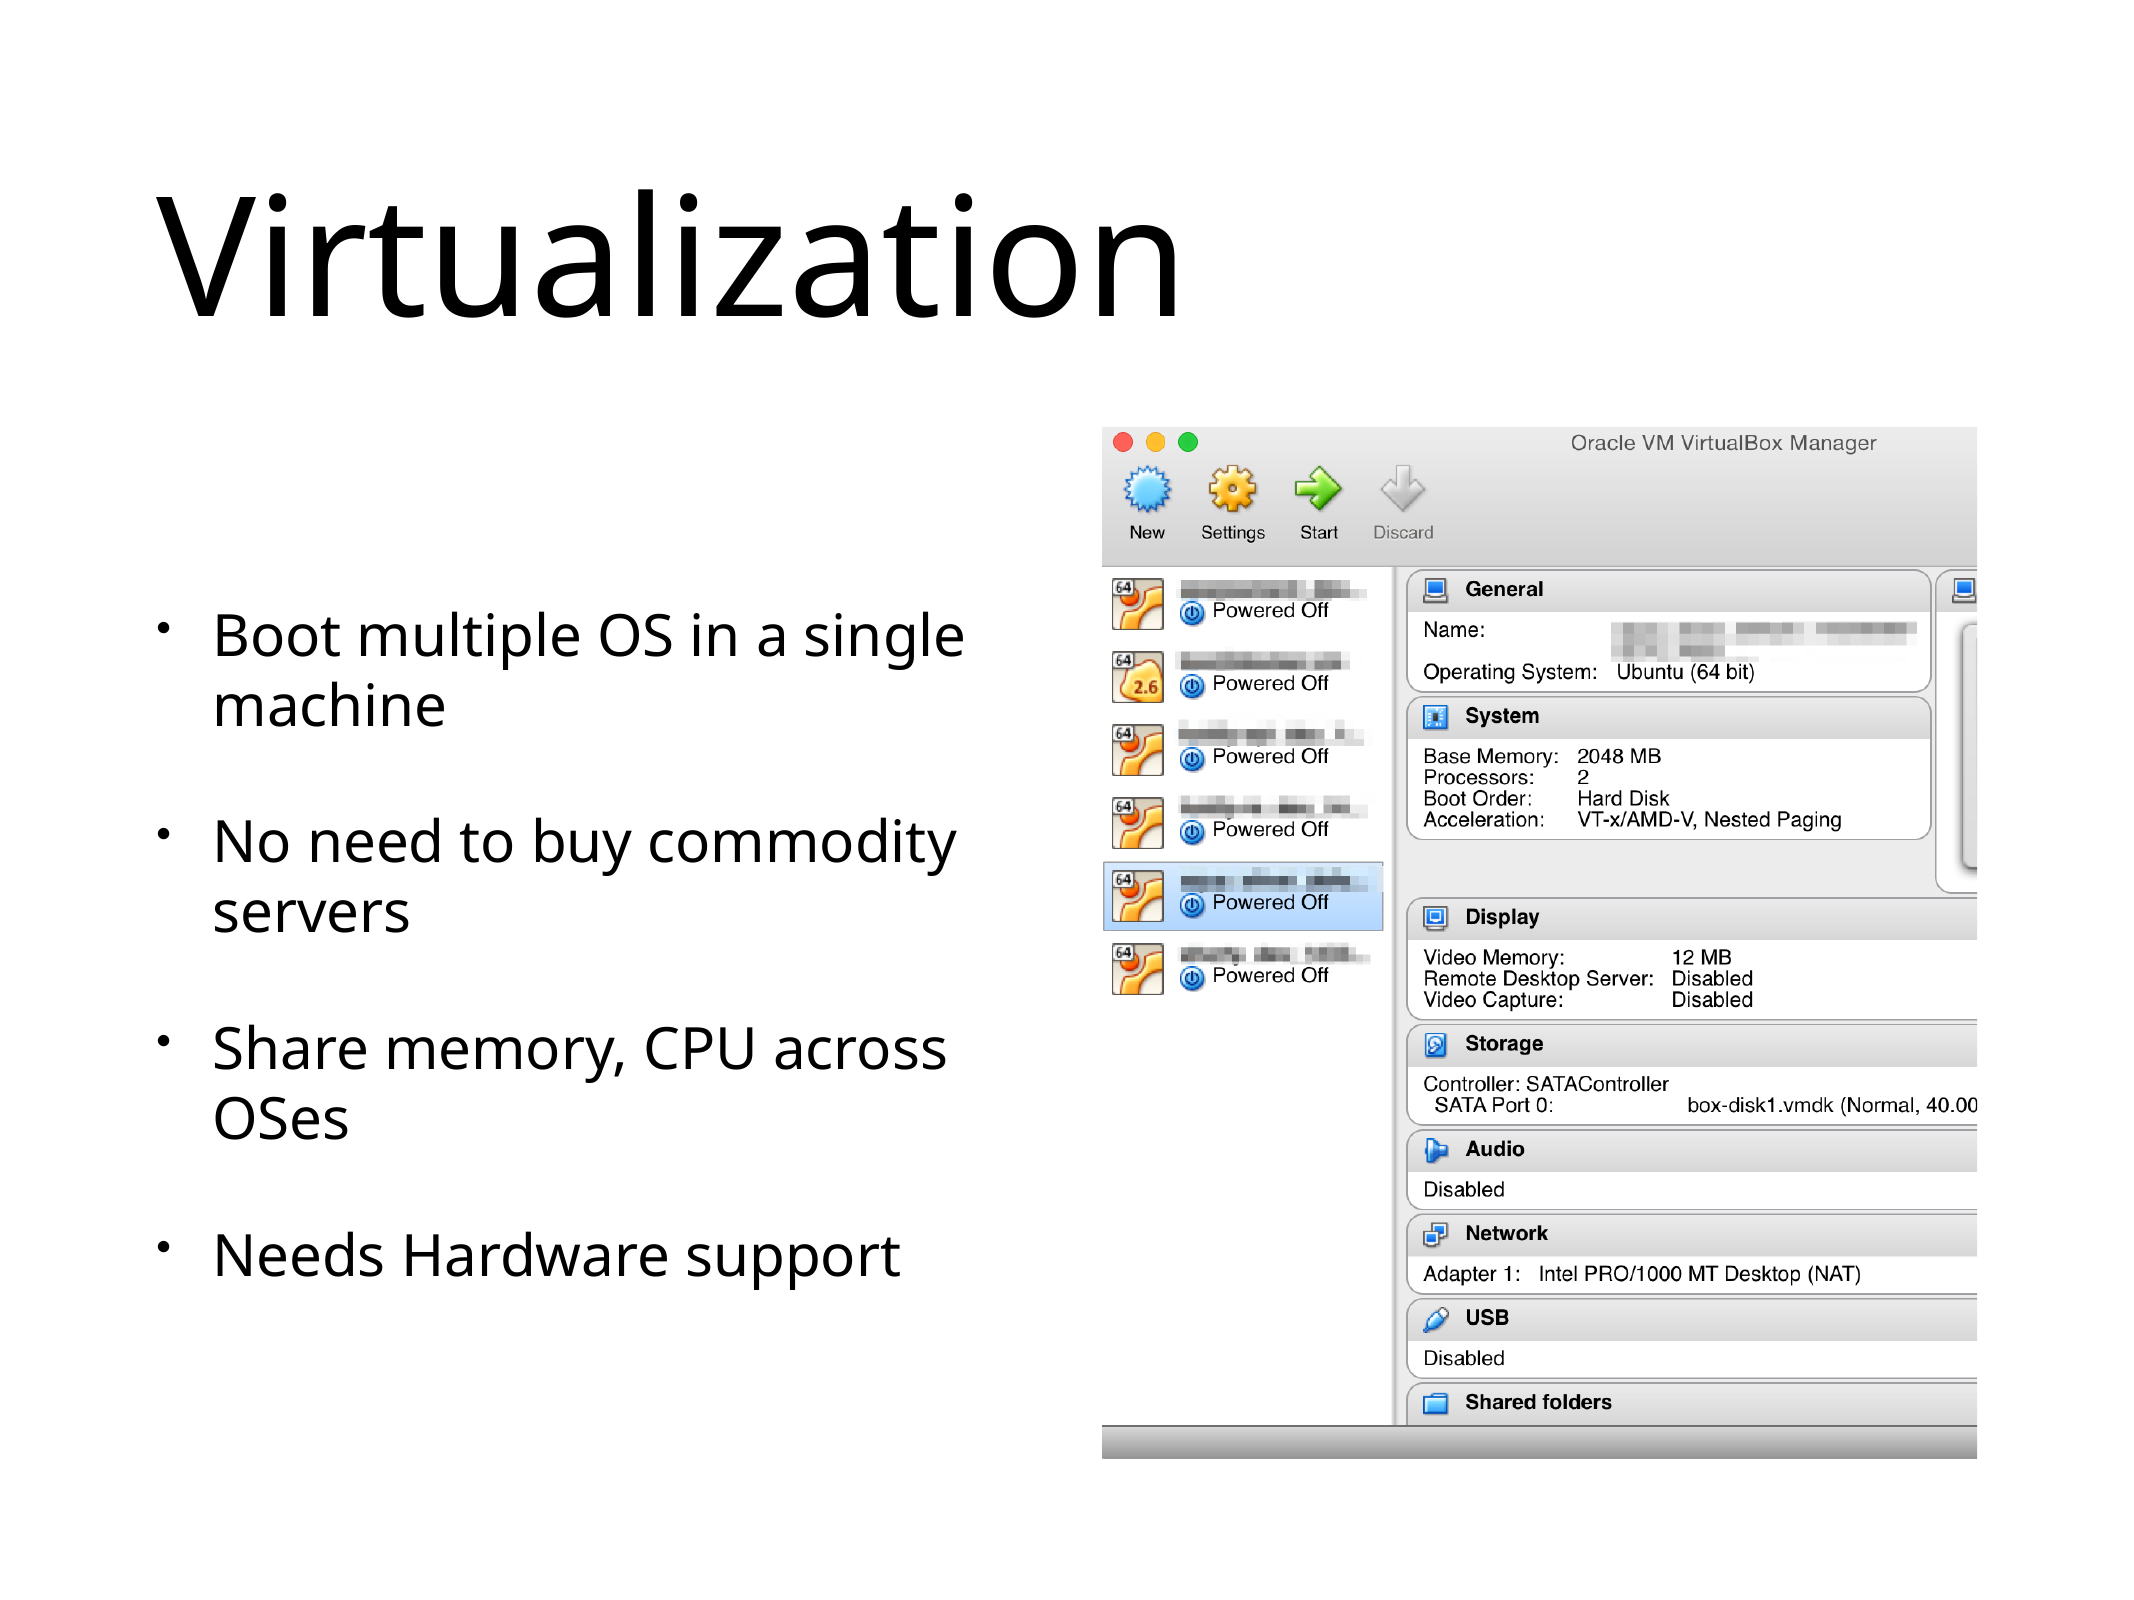

# Virtualization
Boot multiple OS in a single machine
No need to buy commodity servers
Share memory, CPU across OSes
Needs Hardware support